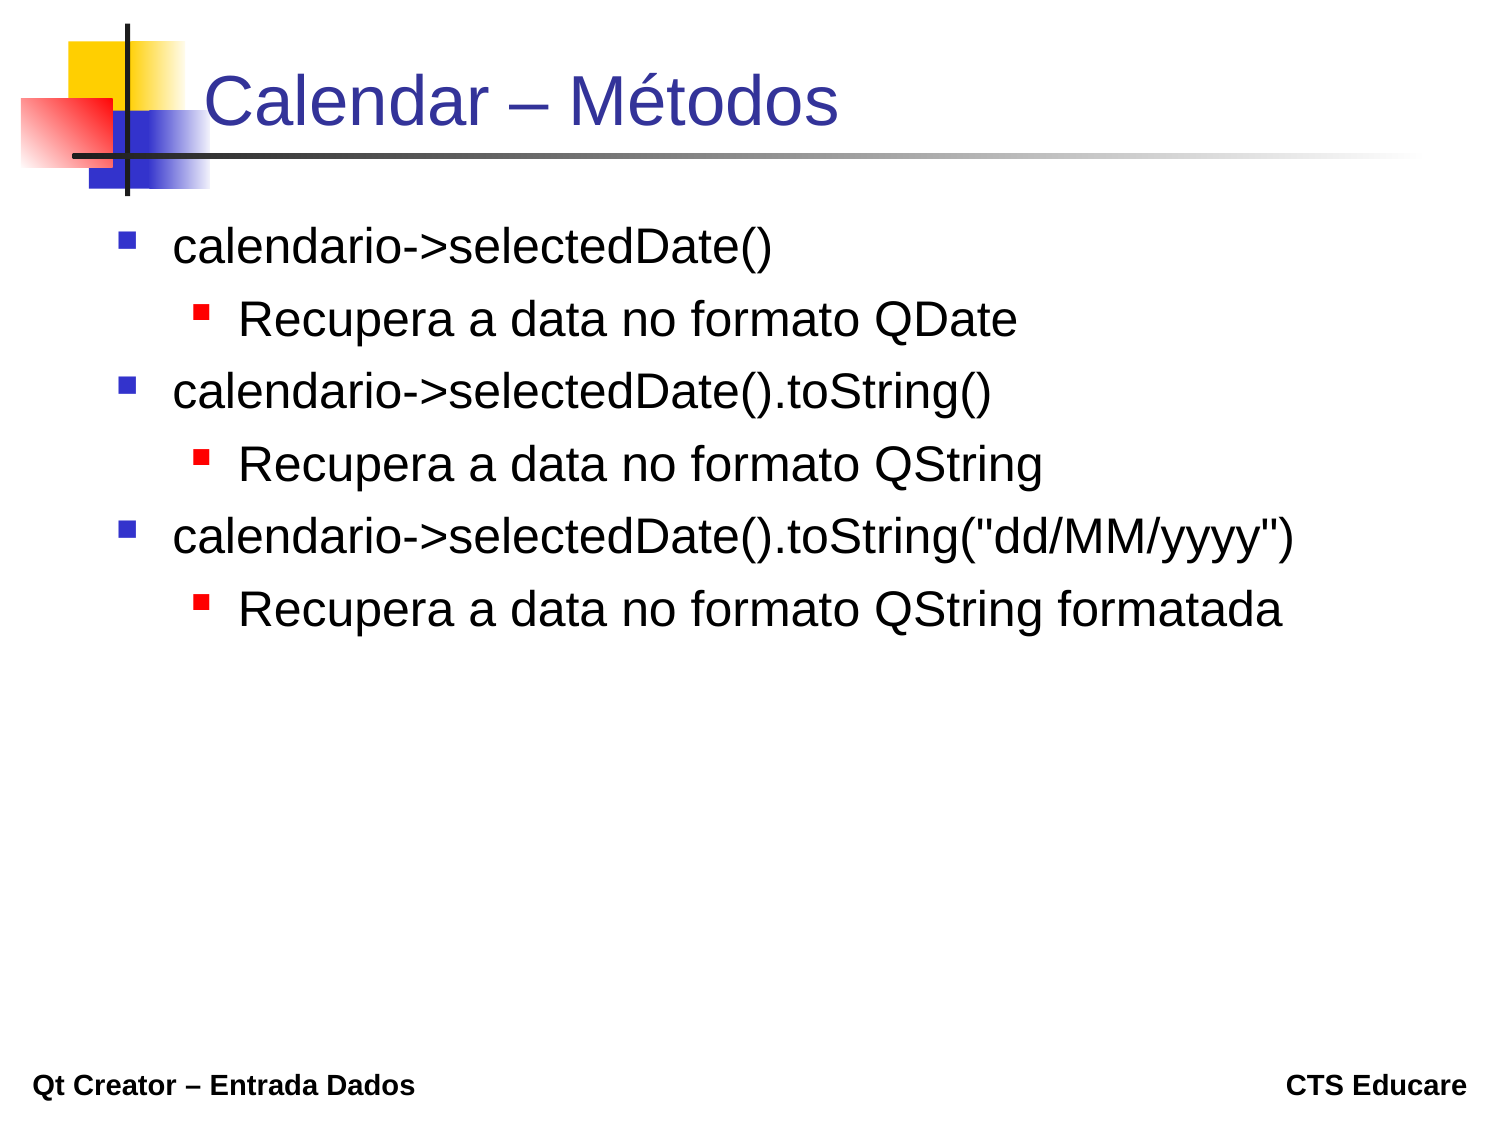

# Calendar – Métodos
calendario->selectedDate()
Recupera a data no formato QDate
calendario->selectedDate().toString()
Recupera a data no formato QString
calendario->selectedDate().toString("dd/MM/yyyy")
Recupera a data no formato QString formatada